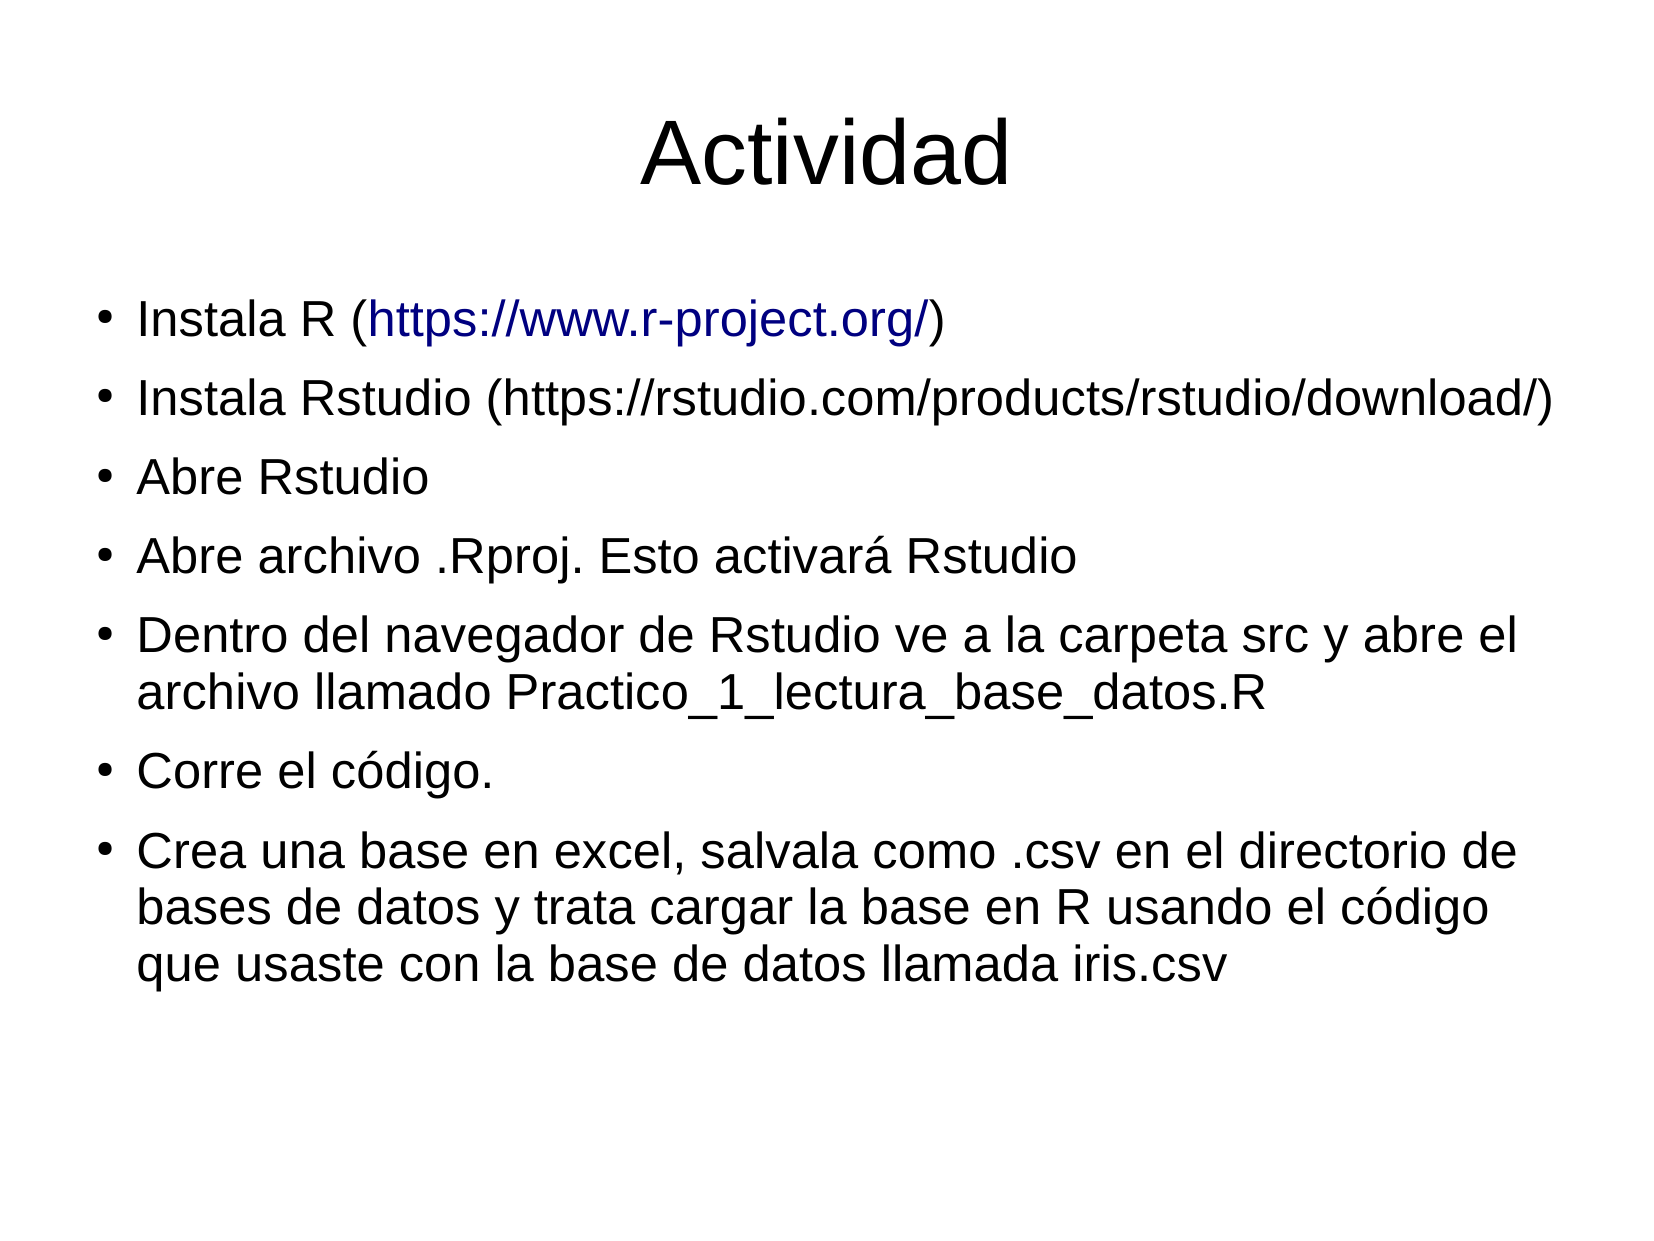

# Actividad
Instala R (https://www.r-project.org/)
Instala Rstudio (https://rstudio.com/products/rstudio/download/)
Abre Rstudio
Abre archivo .Rproj. Esto activará Rstudio
Dentro del navegador de Rstudio ve a la carpeta src y abre el archivo llamado Practico_1_lectura_base_datos.R
Corre el código.
Crea una base en excel, salvala como .csv en el directorio de bases de datos y trata cargar la base en R usando el código que usaste con la base de datos llamada iris.csv